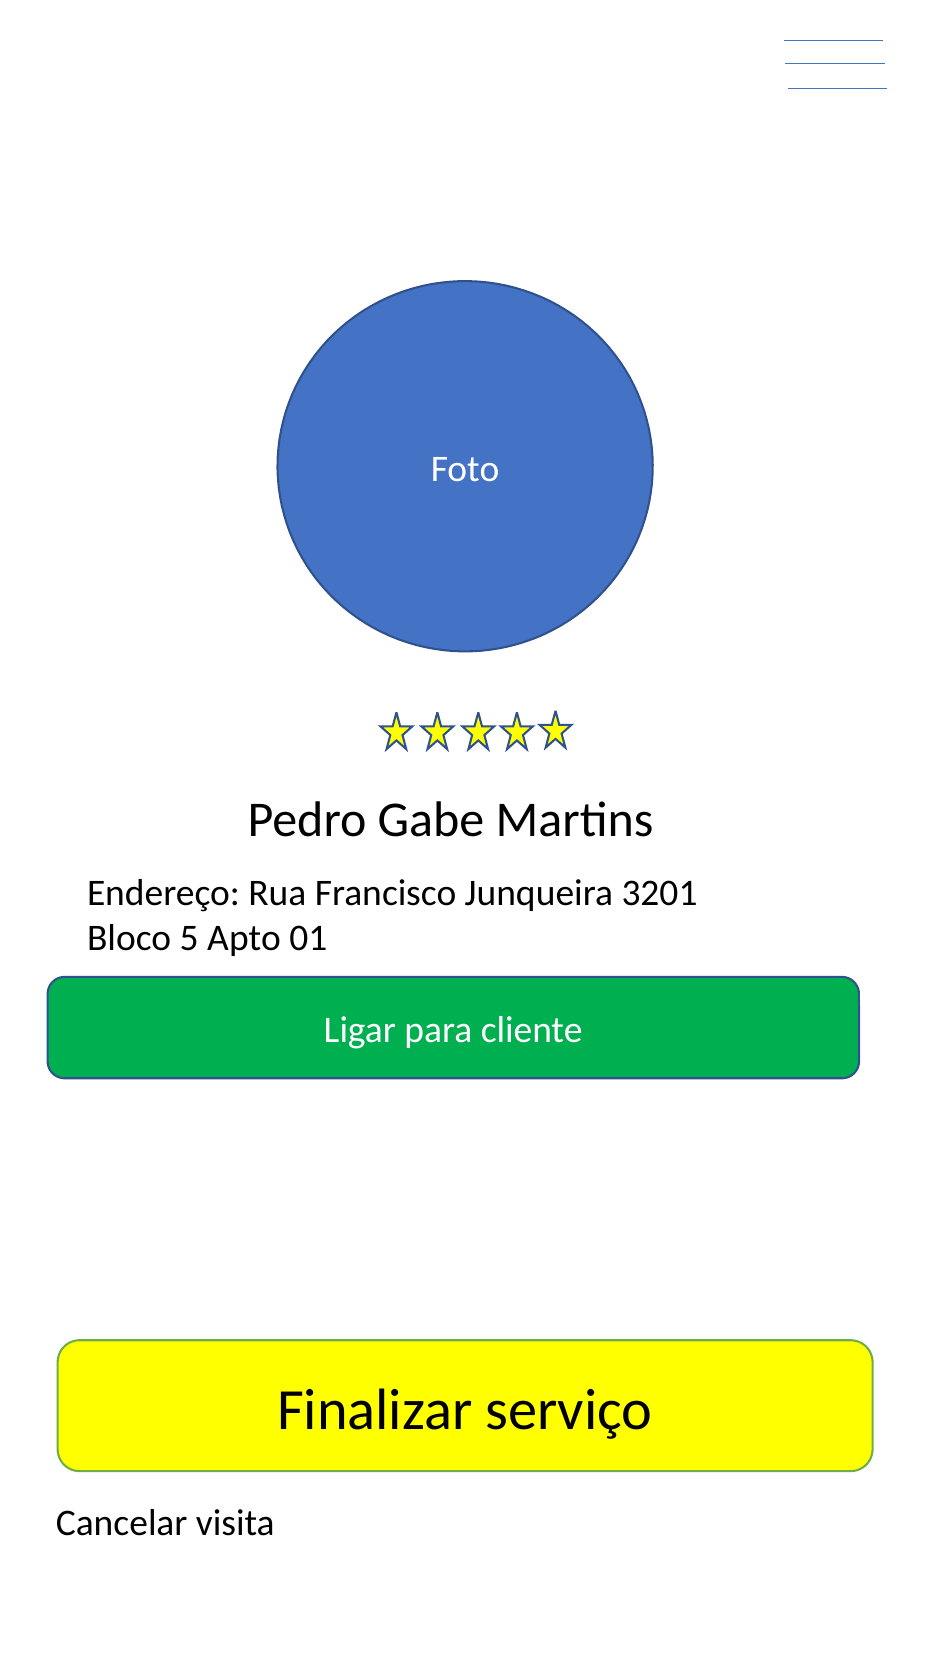

Foto
Pedro Gabe Martins
Endereço: Rua Francisco Junqueira 3201
Bloco 5 Apto 01
Ligar para cliente
Finalizar serviço
Cancelar visita